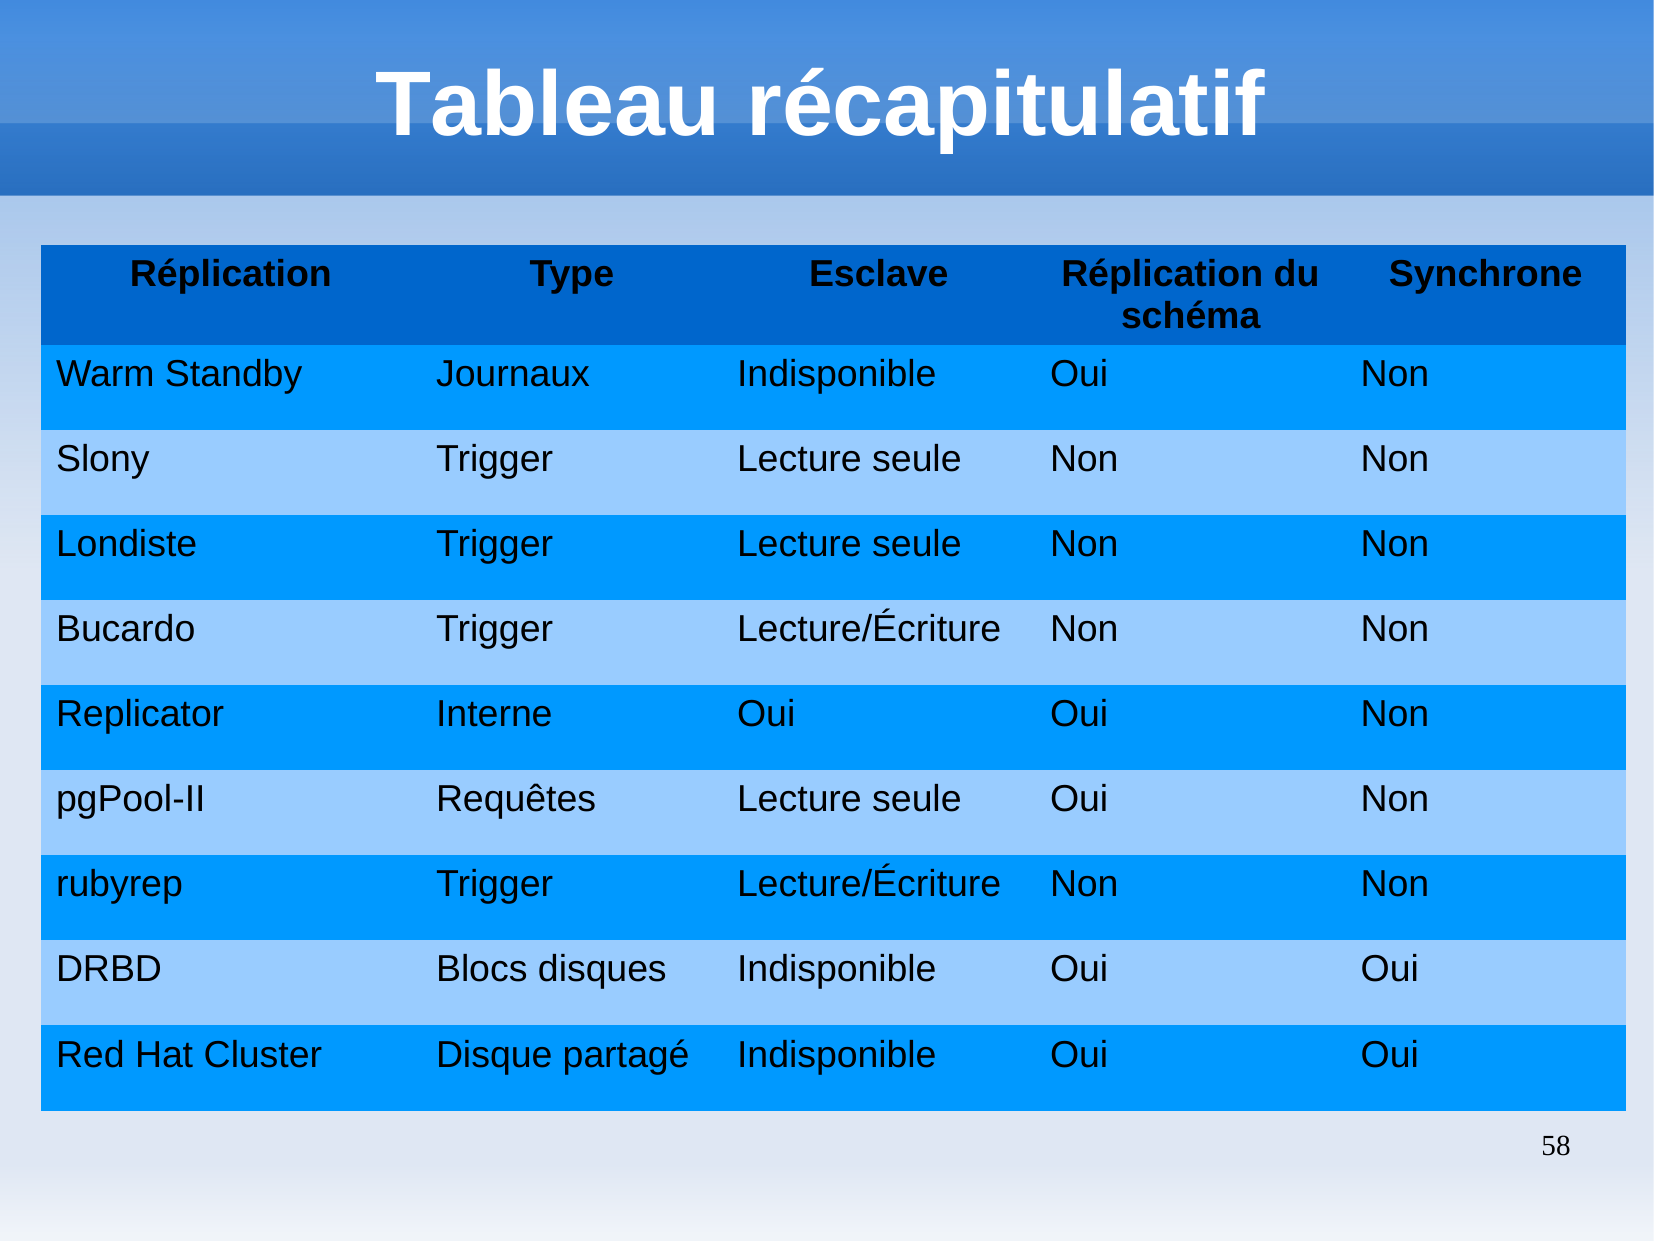

# Tableau récapitulatif
| Réplication | Type | Esclave | Réplication du schéma | Synchrone |
| --- | --- | --- | --- | --- |
| Warm Standby | Journaux | Indisponible | Oui | Non |
| Slony | Trigger | Lecture seule | Non | Non |
| Londiste | Trigger | Lecture seule | Non | Non |
| Bucardo | Trigger | Lecture/Écriture | Non | Non |
| Replicator | Interne | Oui | Oui | Non |
| pgPool-II | Requêtes | Lecture seule | Oui | Non |
| rubyrep | Trigger | Lecture/Écriture | Non | Non |
| DRBD | Blocs disques | Indisponible | Oui | Oui |
| Red Hat Cluster | Disque partagé | Indisponible | Oui | Oui |
58